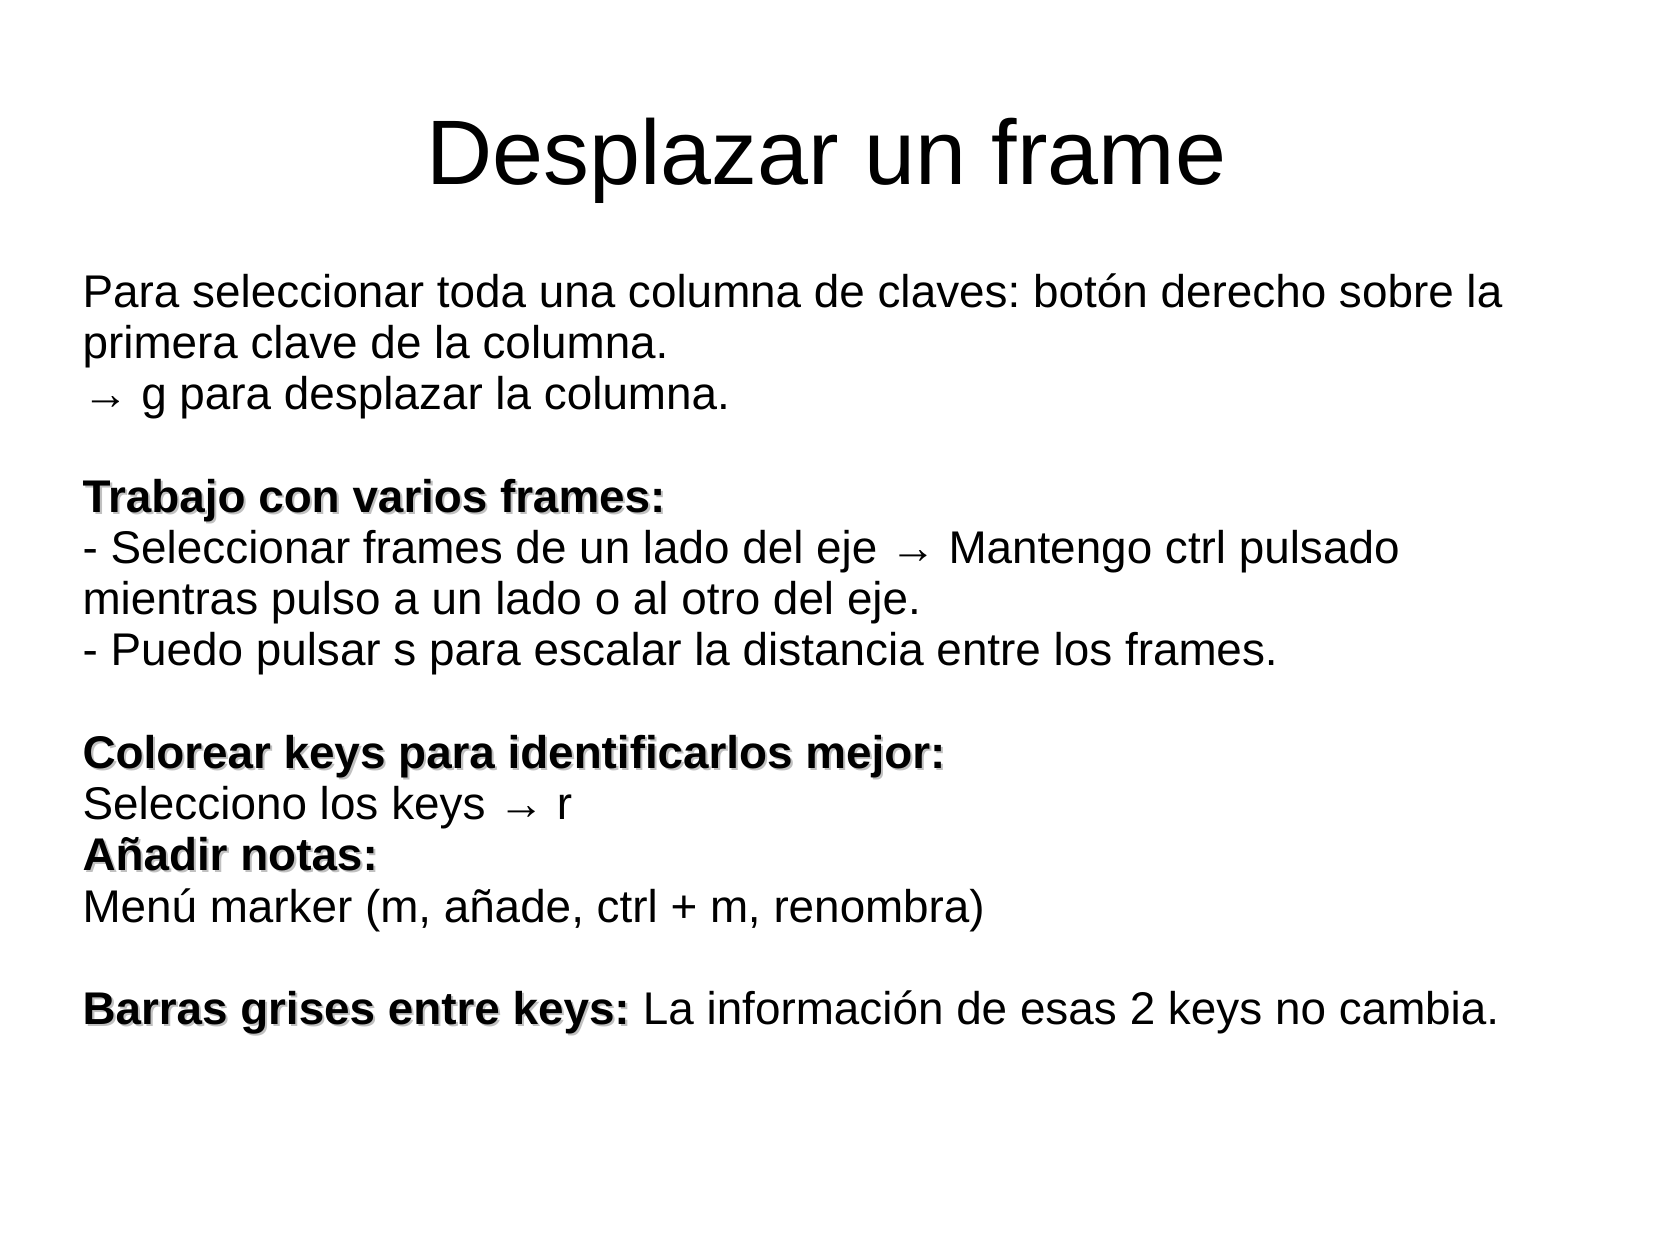

# Desplazar un frame
Para seleccionar toda una columna de claves: botón derecho sobre la primera clave de la columna.
→ g para desplazar la columna.
Trabajo con varios frames:
- Seleccionar frames de un lado del eje → Mantengo ctrl pulsado mientras pulso a un lado o al otro del eje.
- Puedo pulsar s para escalar la distancia entre los frames.
Colorear keys para identificarlos mejor:
Selecciono los keys → r
Añadir notas:
Menú marker (m, añade, ctrl + m, renombra)
Barras grises entre keys: La información de esas 2 keys no cambia.